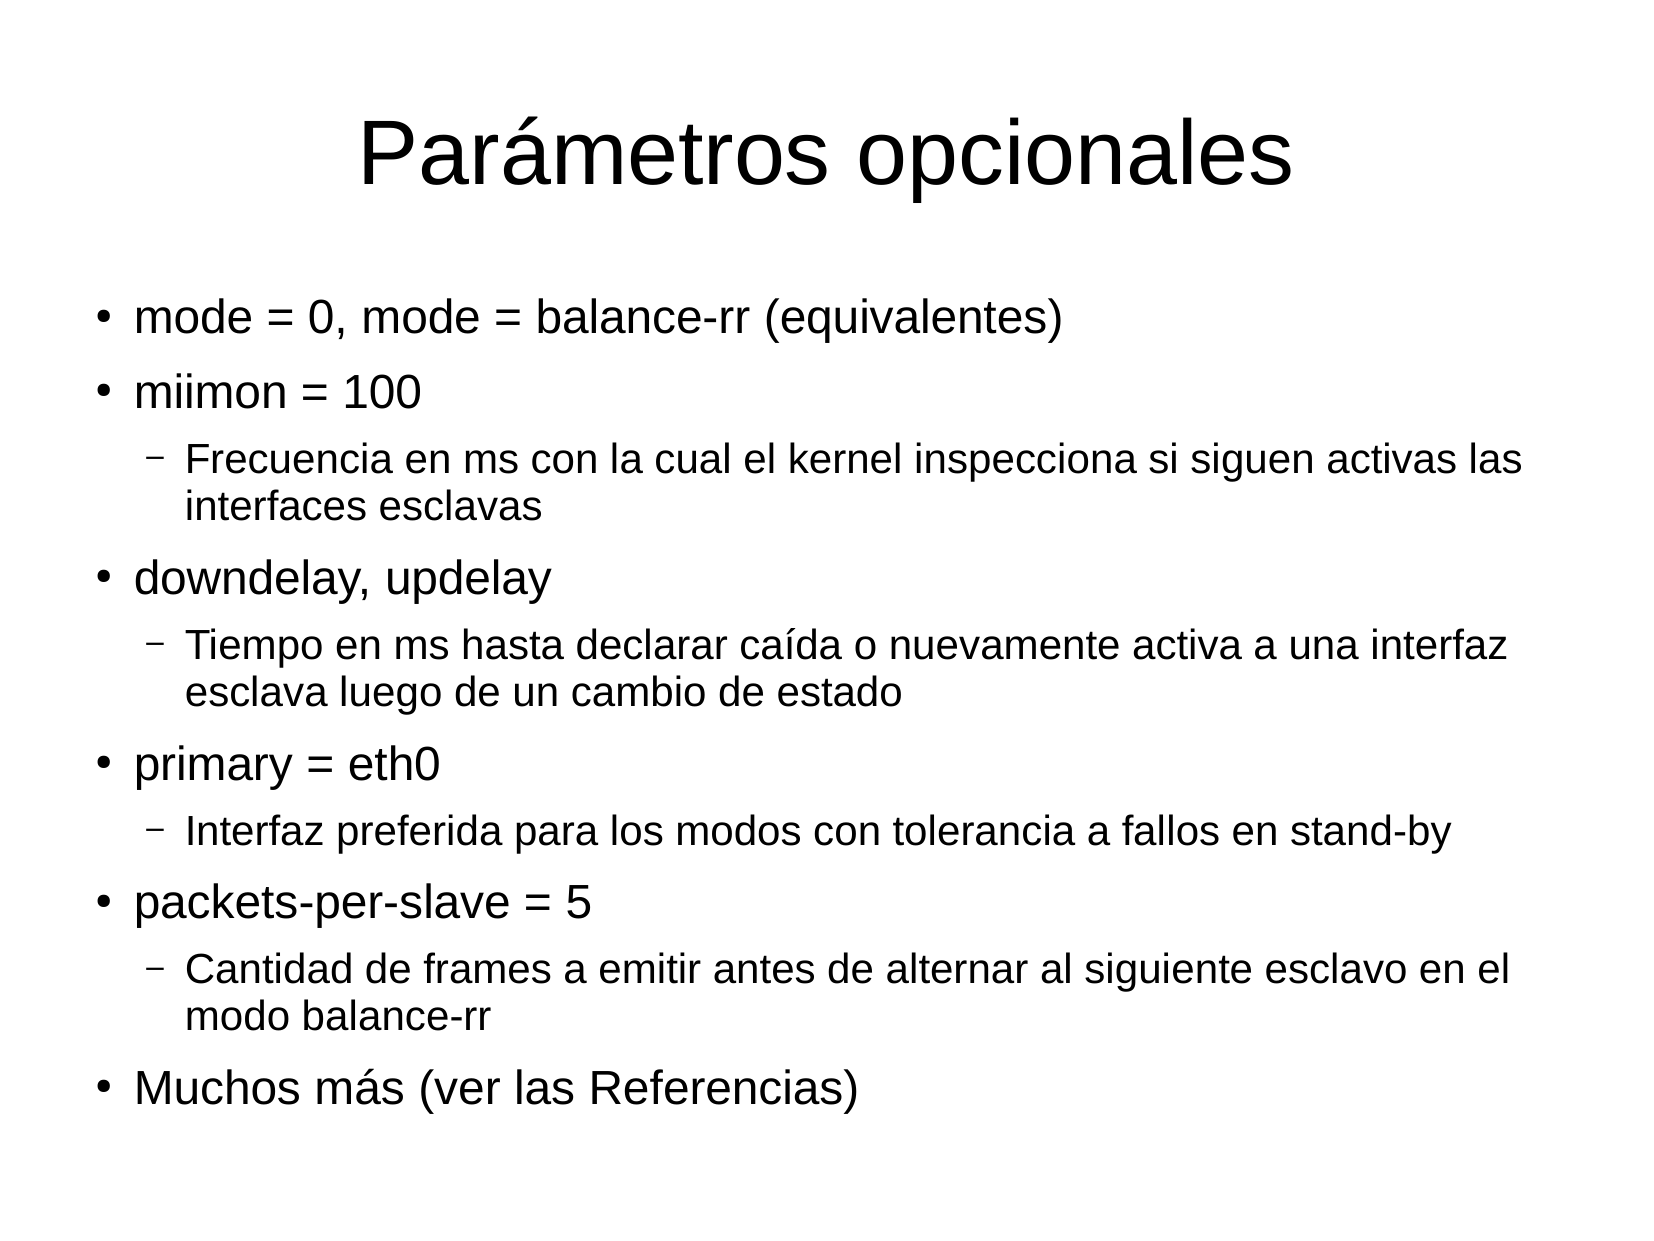

# Parámetros opcionales
mode = 0, mode = balance-rr (equivalentes)
miimon = 100
Frecuencia en ms con la cual el kernel inspecciona si siguen activas las interfaces esclavas
downdelay, updelay
Tiempo en ms hasta declarar caída o nuevamente activa a una interfaz esclava luego de un cambio de estado
primary = eth0
Interfaz preferida para los modos con tolerancia a fallos en stand-by
packets-per-slave = 5
Cantidad de frames a emitir antes de alternar al siguiente esclavo en el modo balance-rr
Muchos más (ver las Referencias)